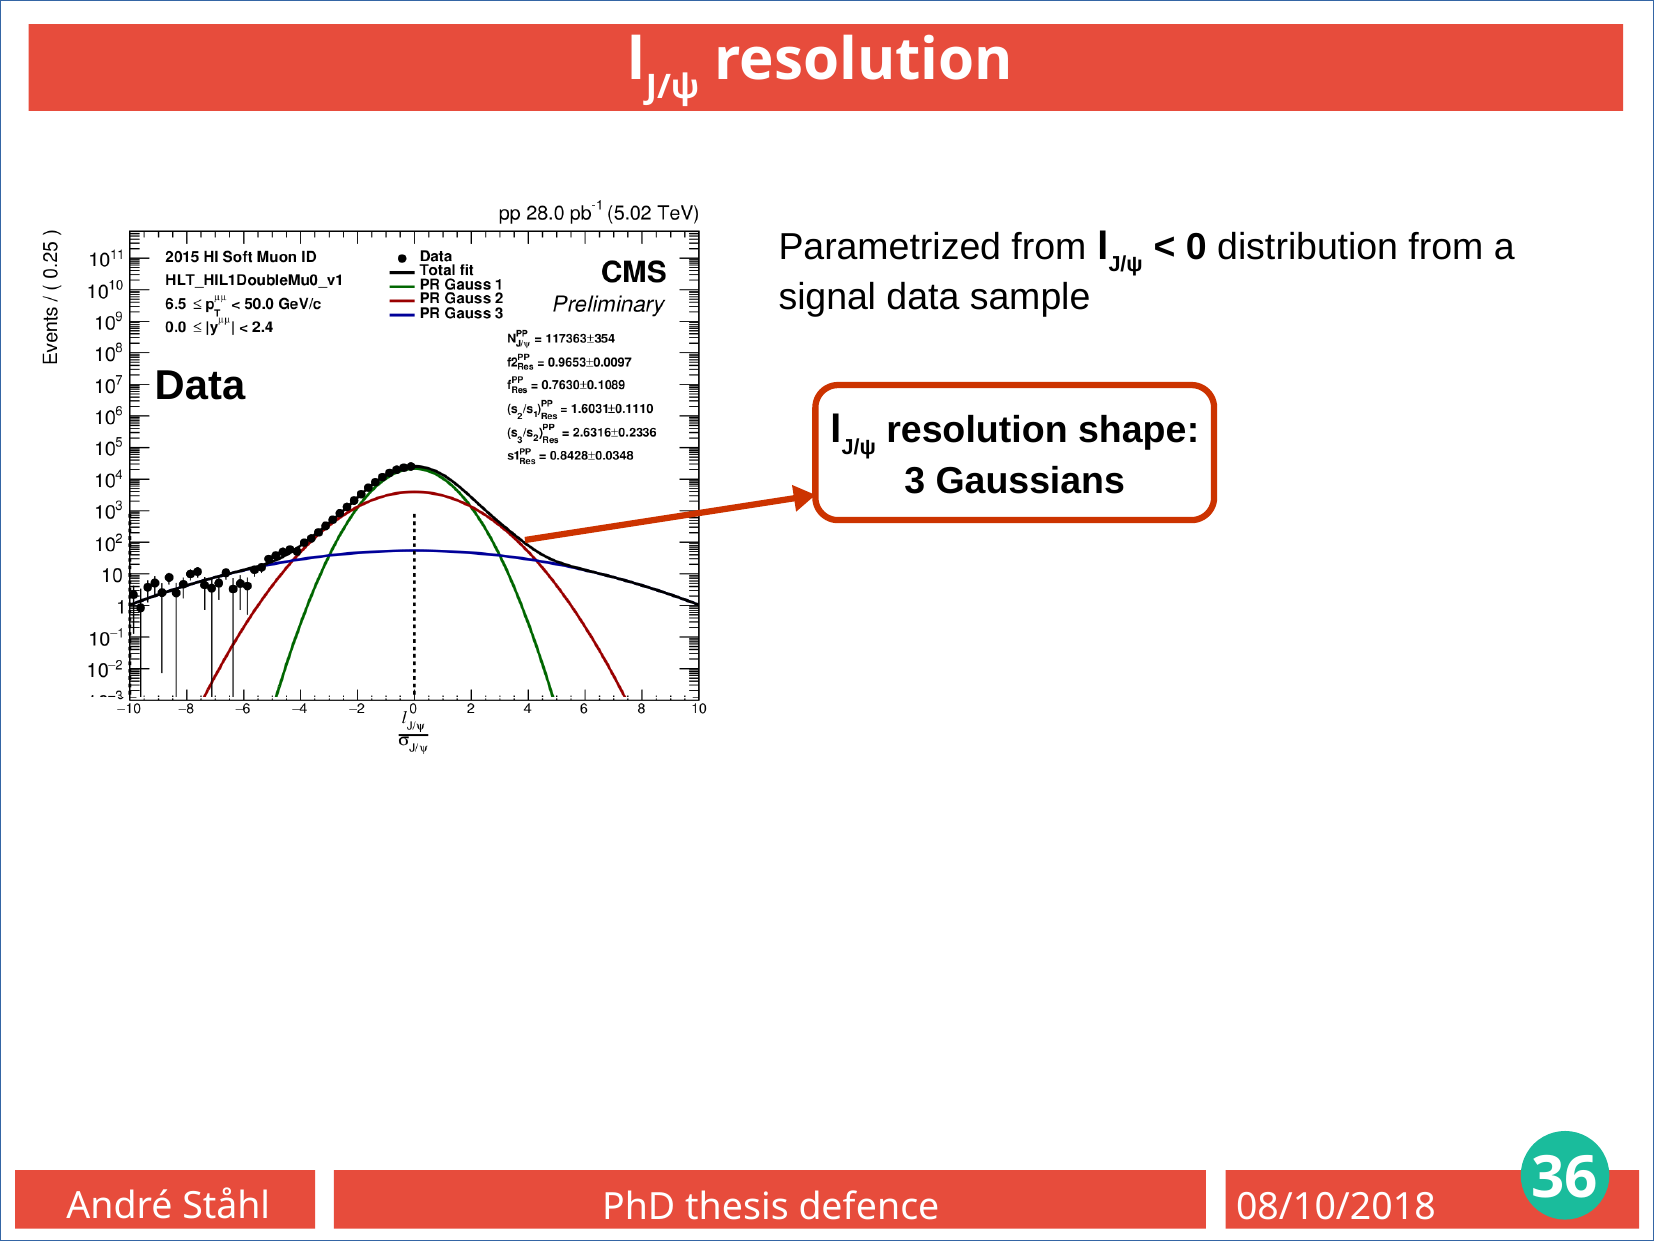

# lJ/ψ resolution
Parametrized from lJ/ψ < 0 distribution from a signal data sample
Data
lJ/ψ resolution shape:
3 Gaussians
36
08/10/2018